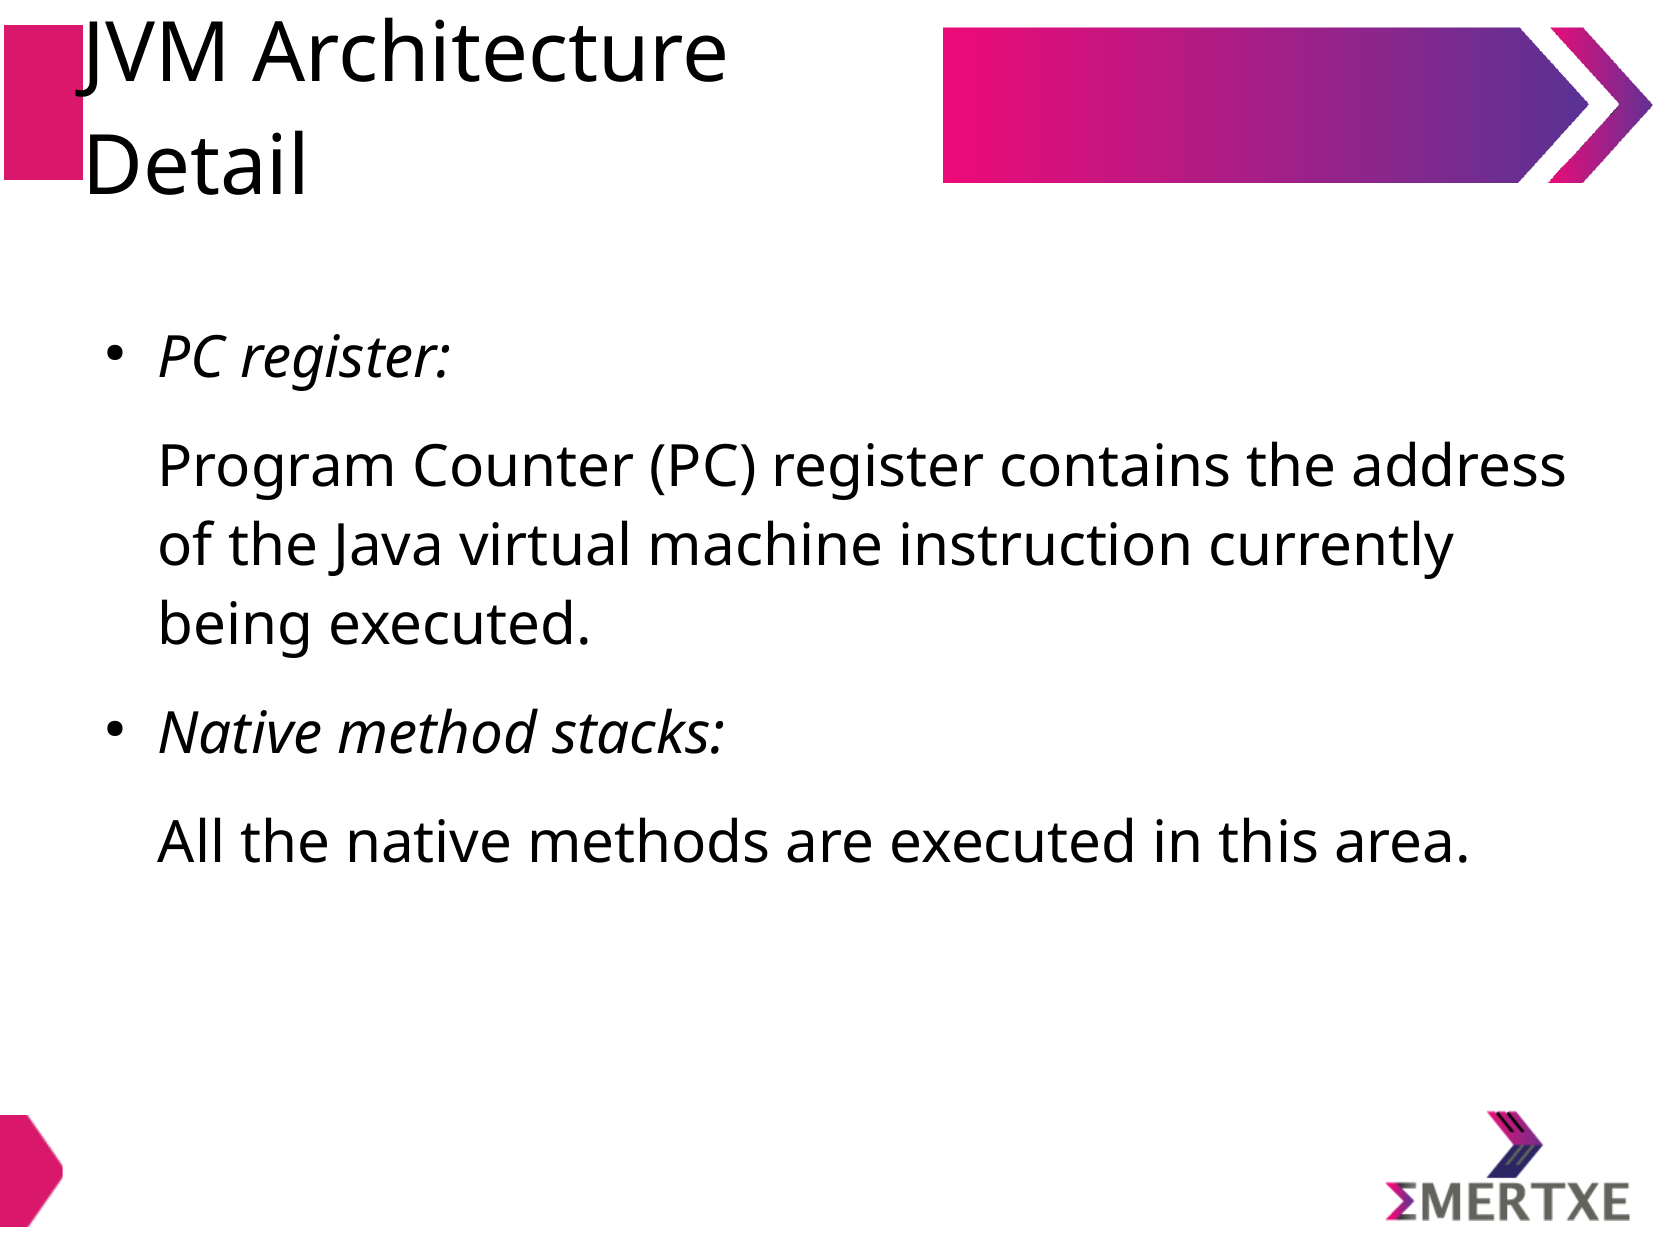

# JVM Architecture Detail
PC register:
Program Counter (PC) register contains the address of the Java virtual machine instruction currently being executed.
Native method stacks:
All the native methods are executed in this area.